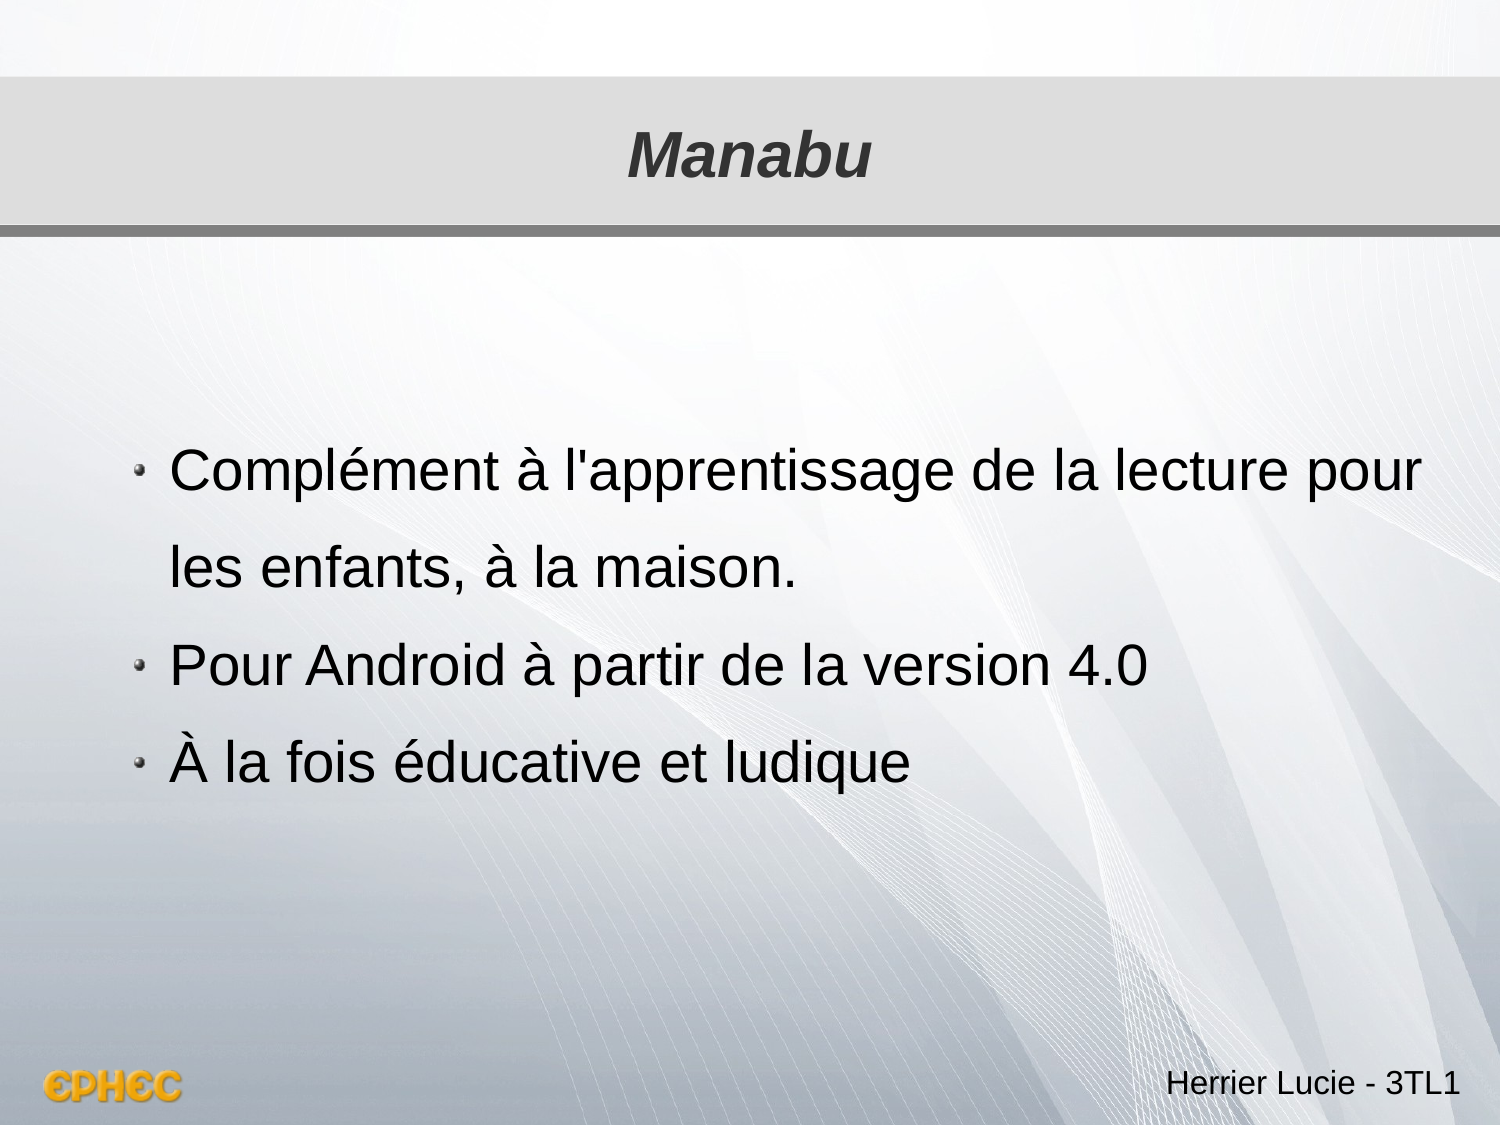

# Manabu
Complément à l'apprentissage de la lecture pour les enfants, à la maison.
Pour Android à partir de la version 4.0
À la fois éducative et ludique
Herrier Lucie - 3TL1